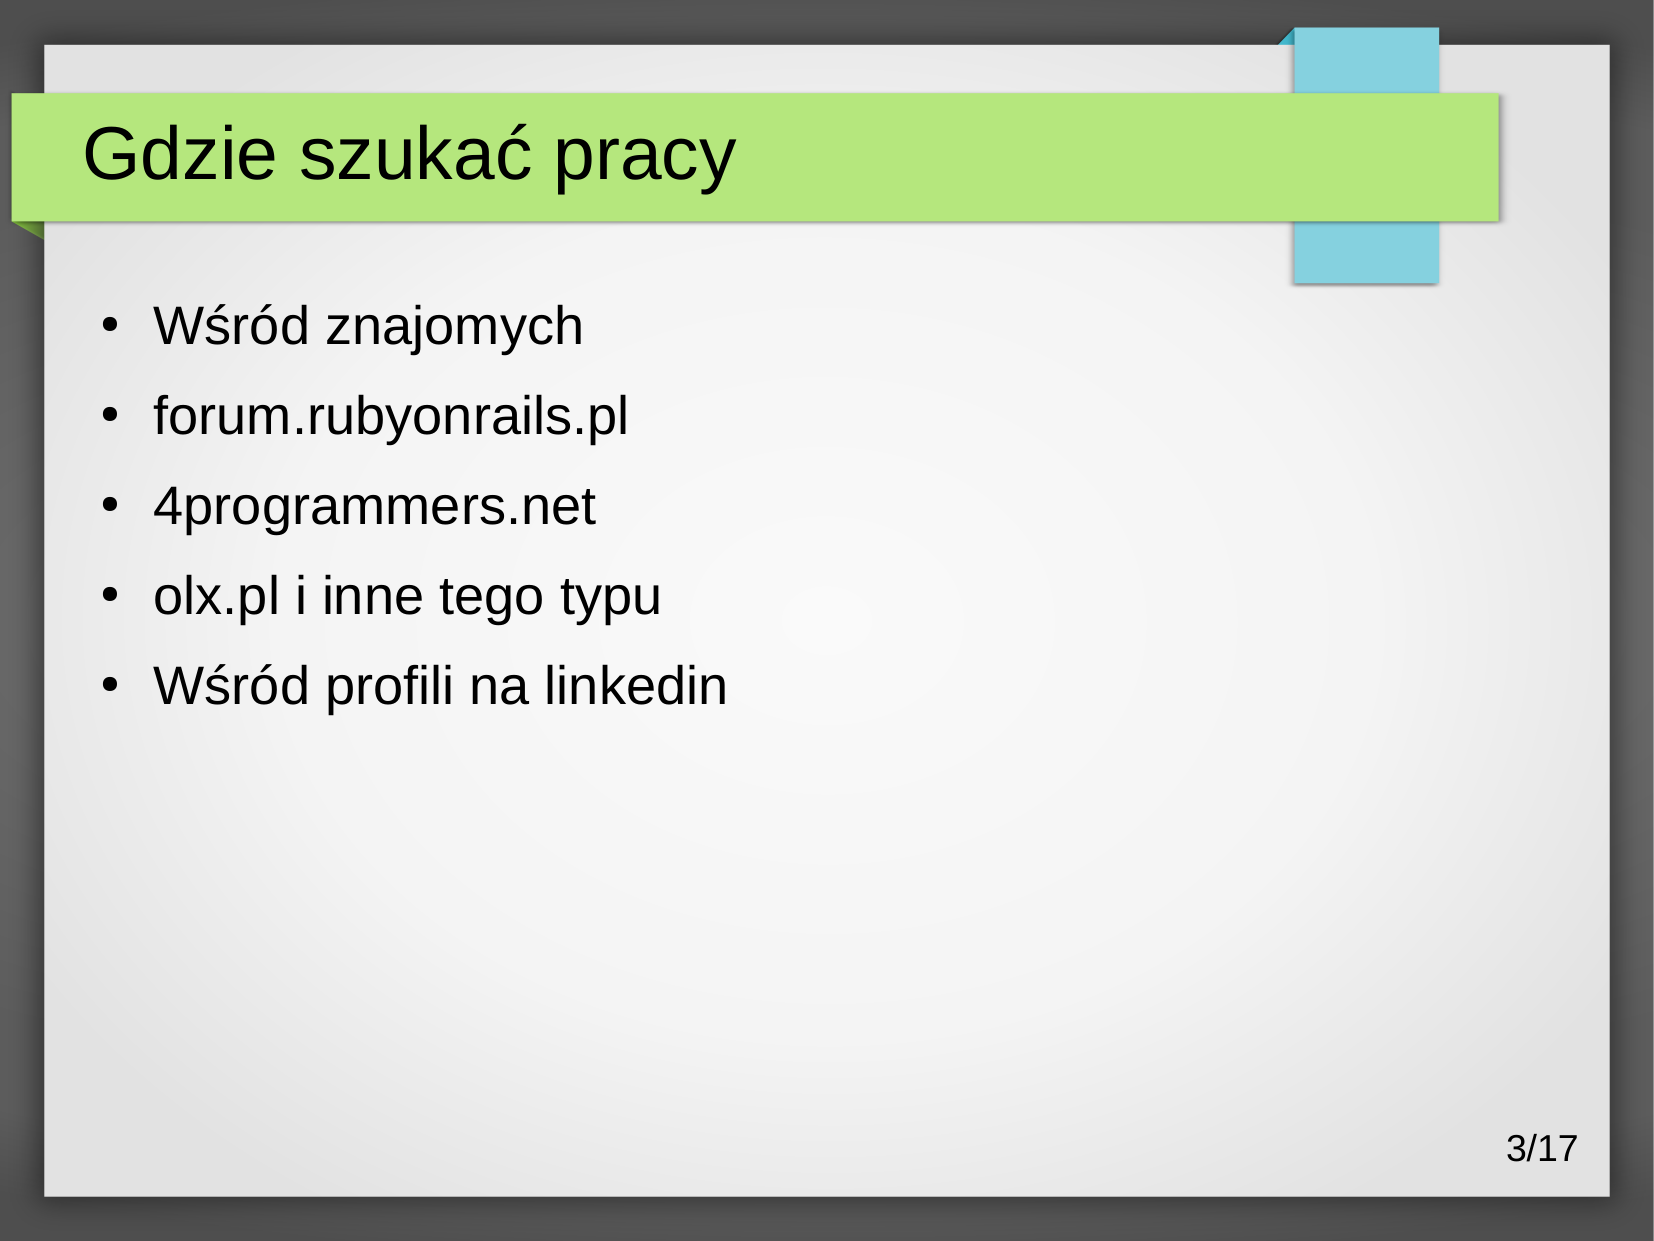

# Gdzie szukać pracy
Wśród znajomych
forum.rubyonrails.pl
4programmers.net
olx.pl i inne tego typu
Wśród profili na linkedin